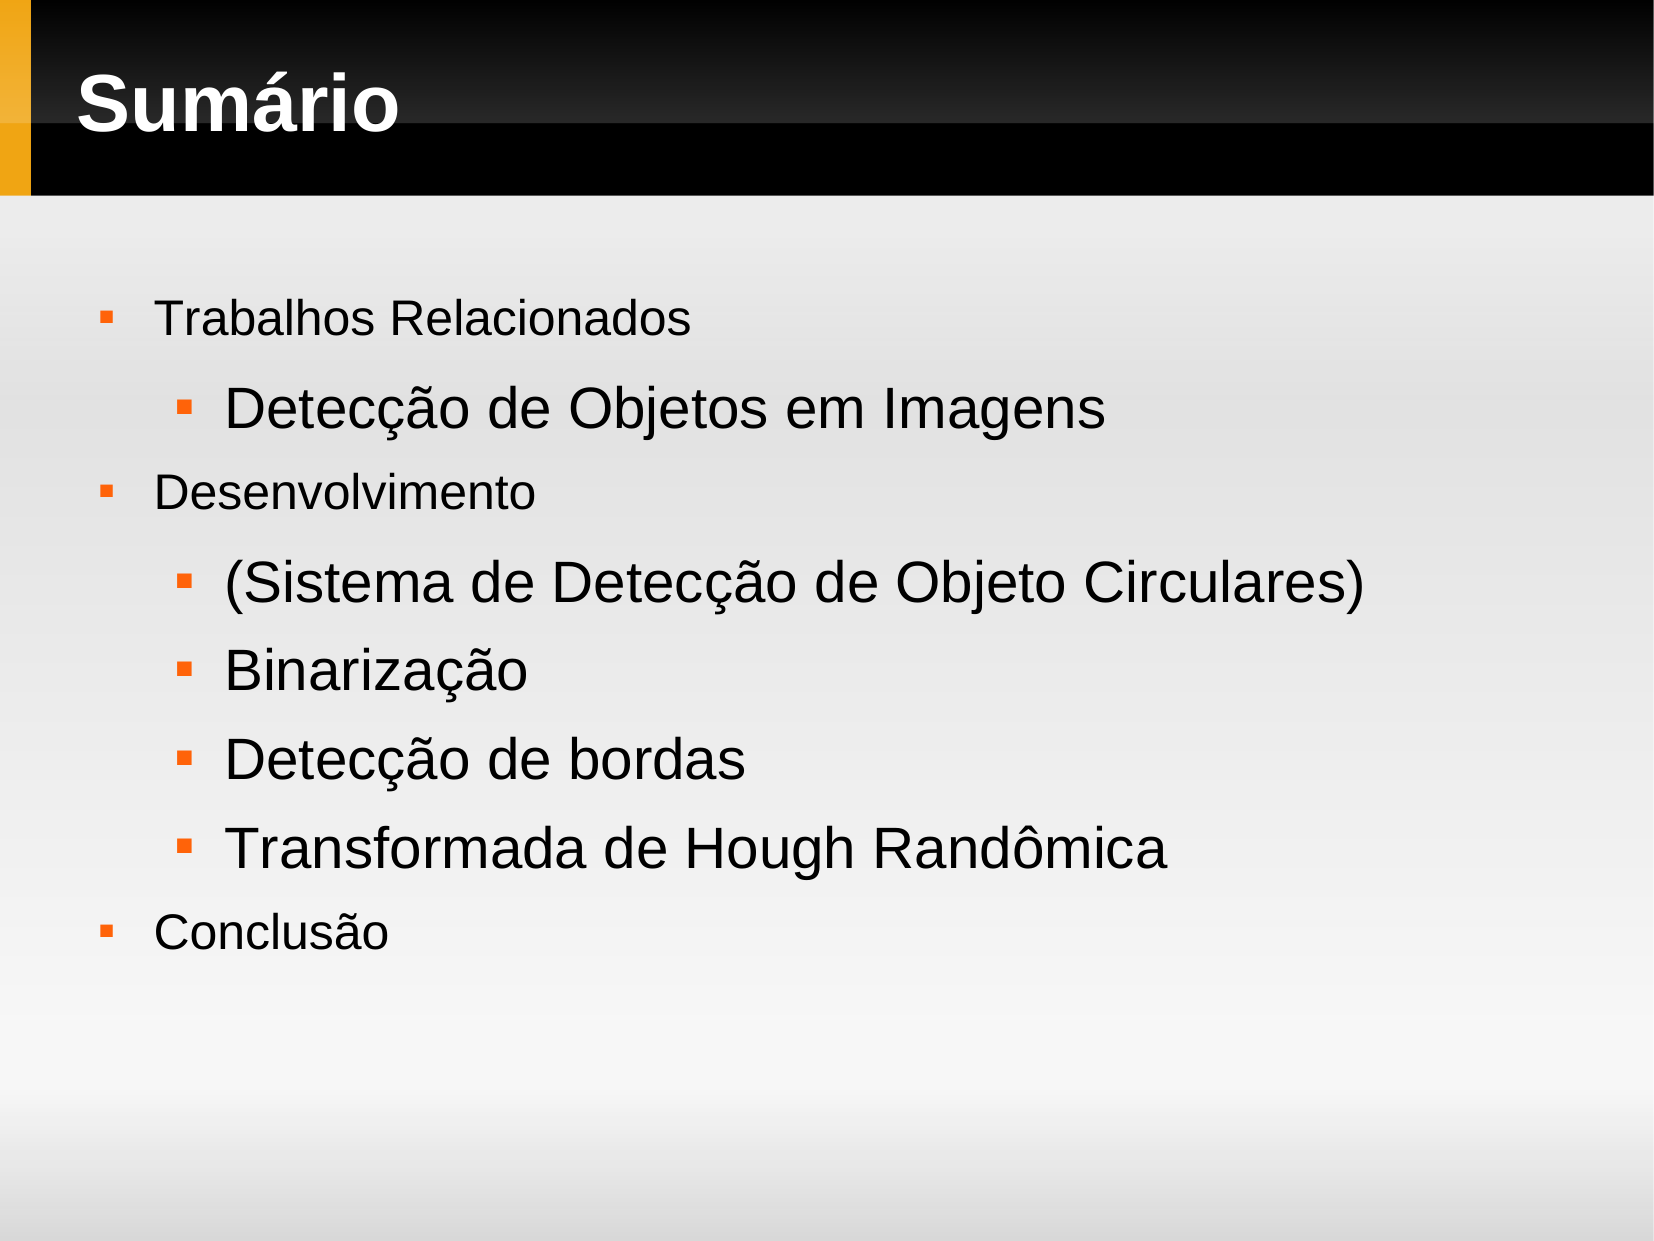

# Sumário
Trabalhos Relacionados
Detecção de Objetos em Imagens
Desenvolvimento
(Sistema de Detecção de Objeto Circulares)
Binarização
Detecção de bordas
Transformada de Hough Randômica
Conclusão